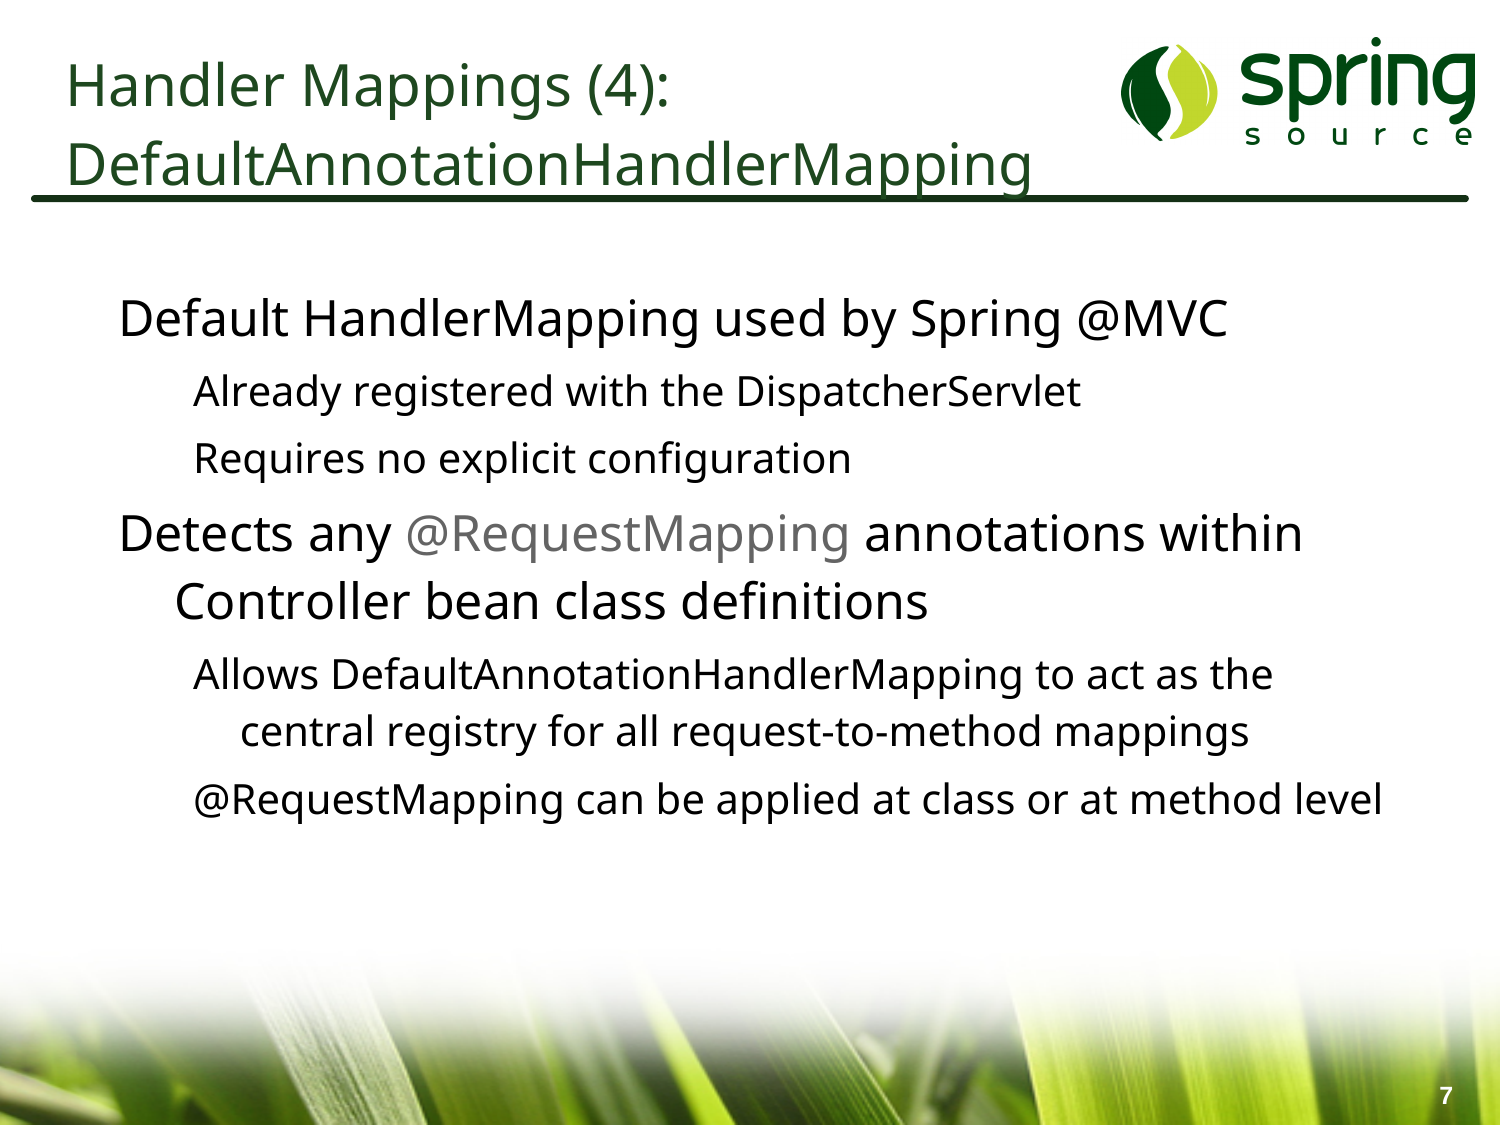

# Handler Mappings (4): DefaultAnnotationHandlerMapping
Default HandlerMapping used by Spring @MVC
Already registered with the DispatcherServlet
Requires no explicit configuration
Detects any @RequestMapping annotations within Controller bean class definitions
Allows DefaultAnnotationHandlerMapping to act as the central registry for all request-to-method mappings
@RequestMapping can be applied at class or at method level